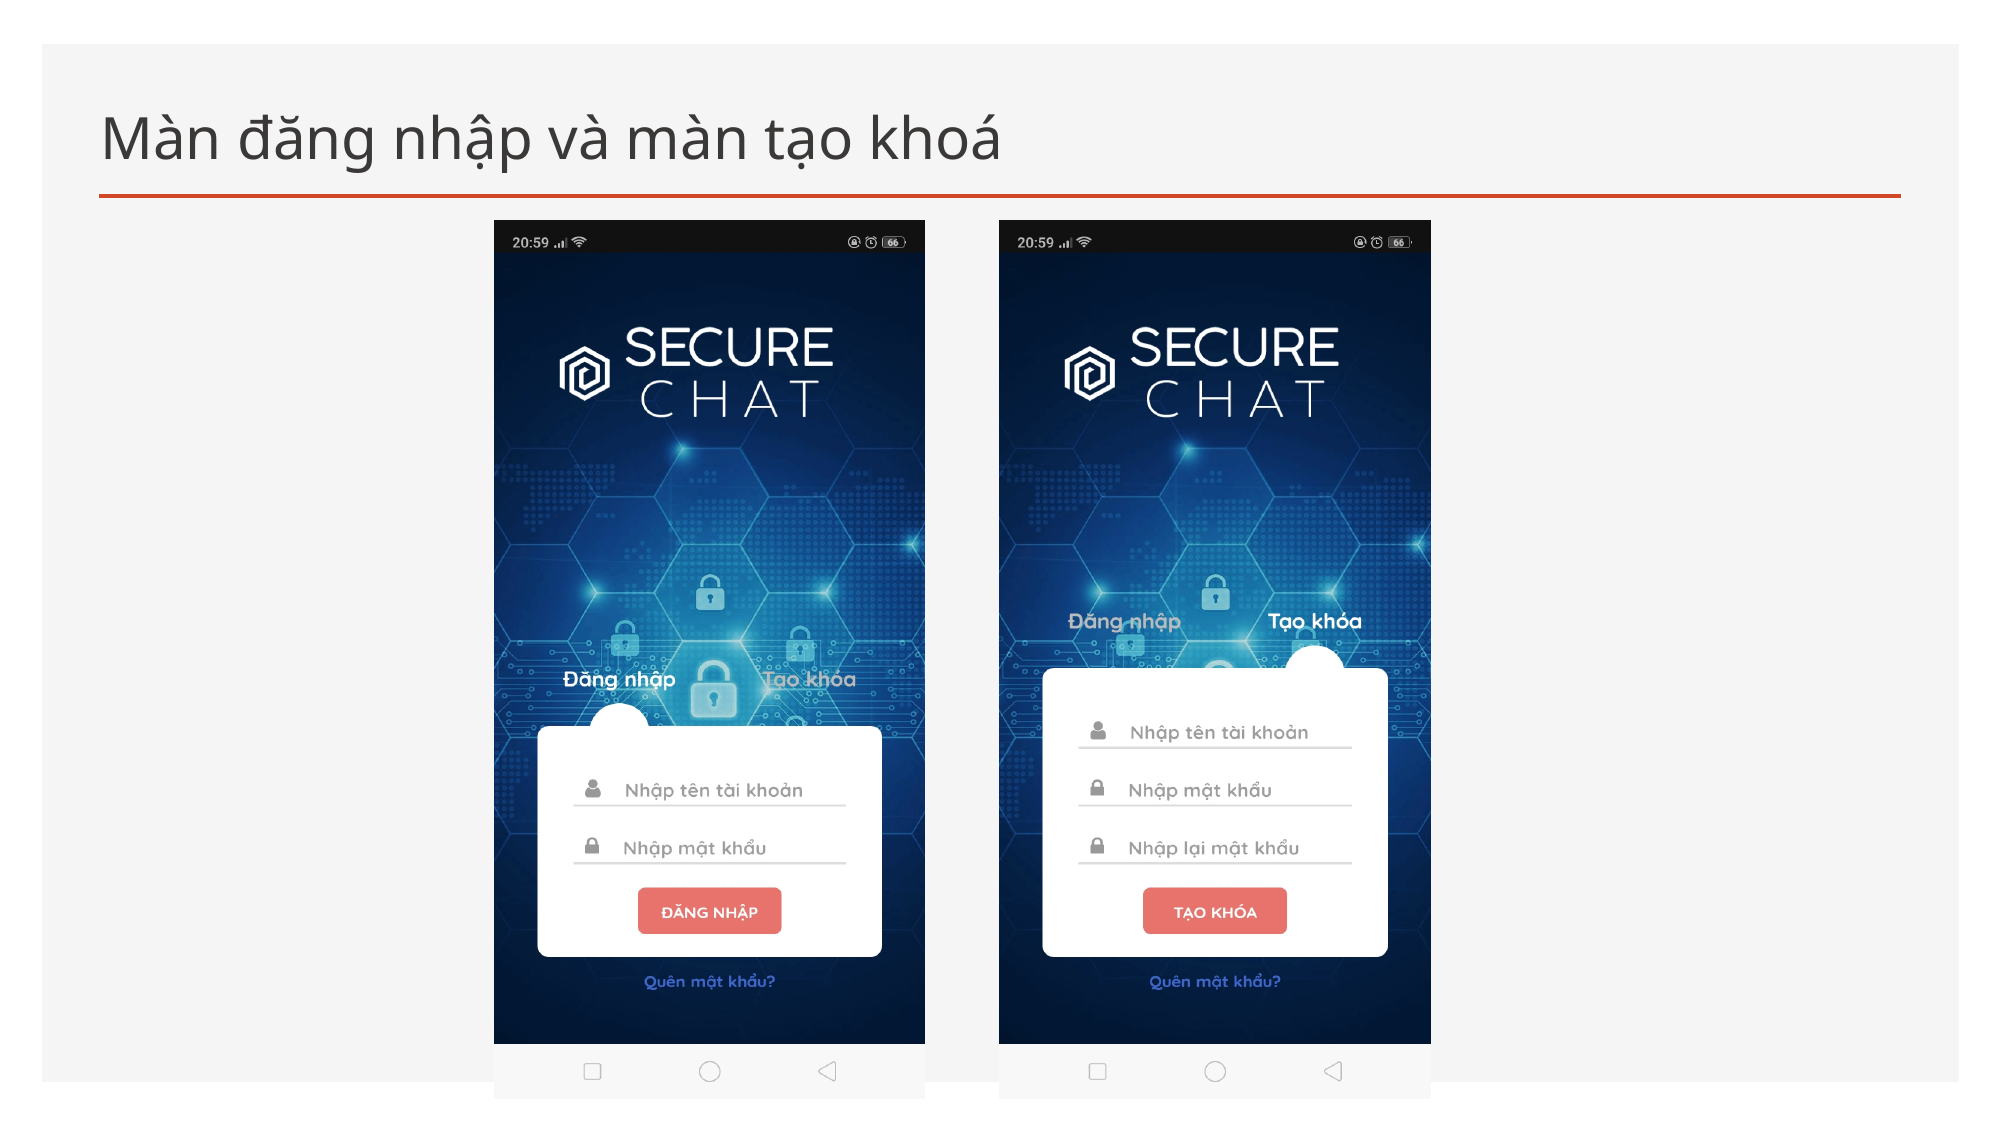

# Màn đăng nhập và màn tạo khoá